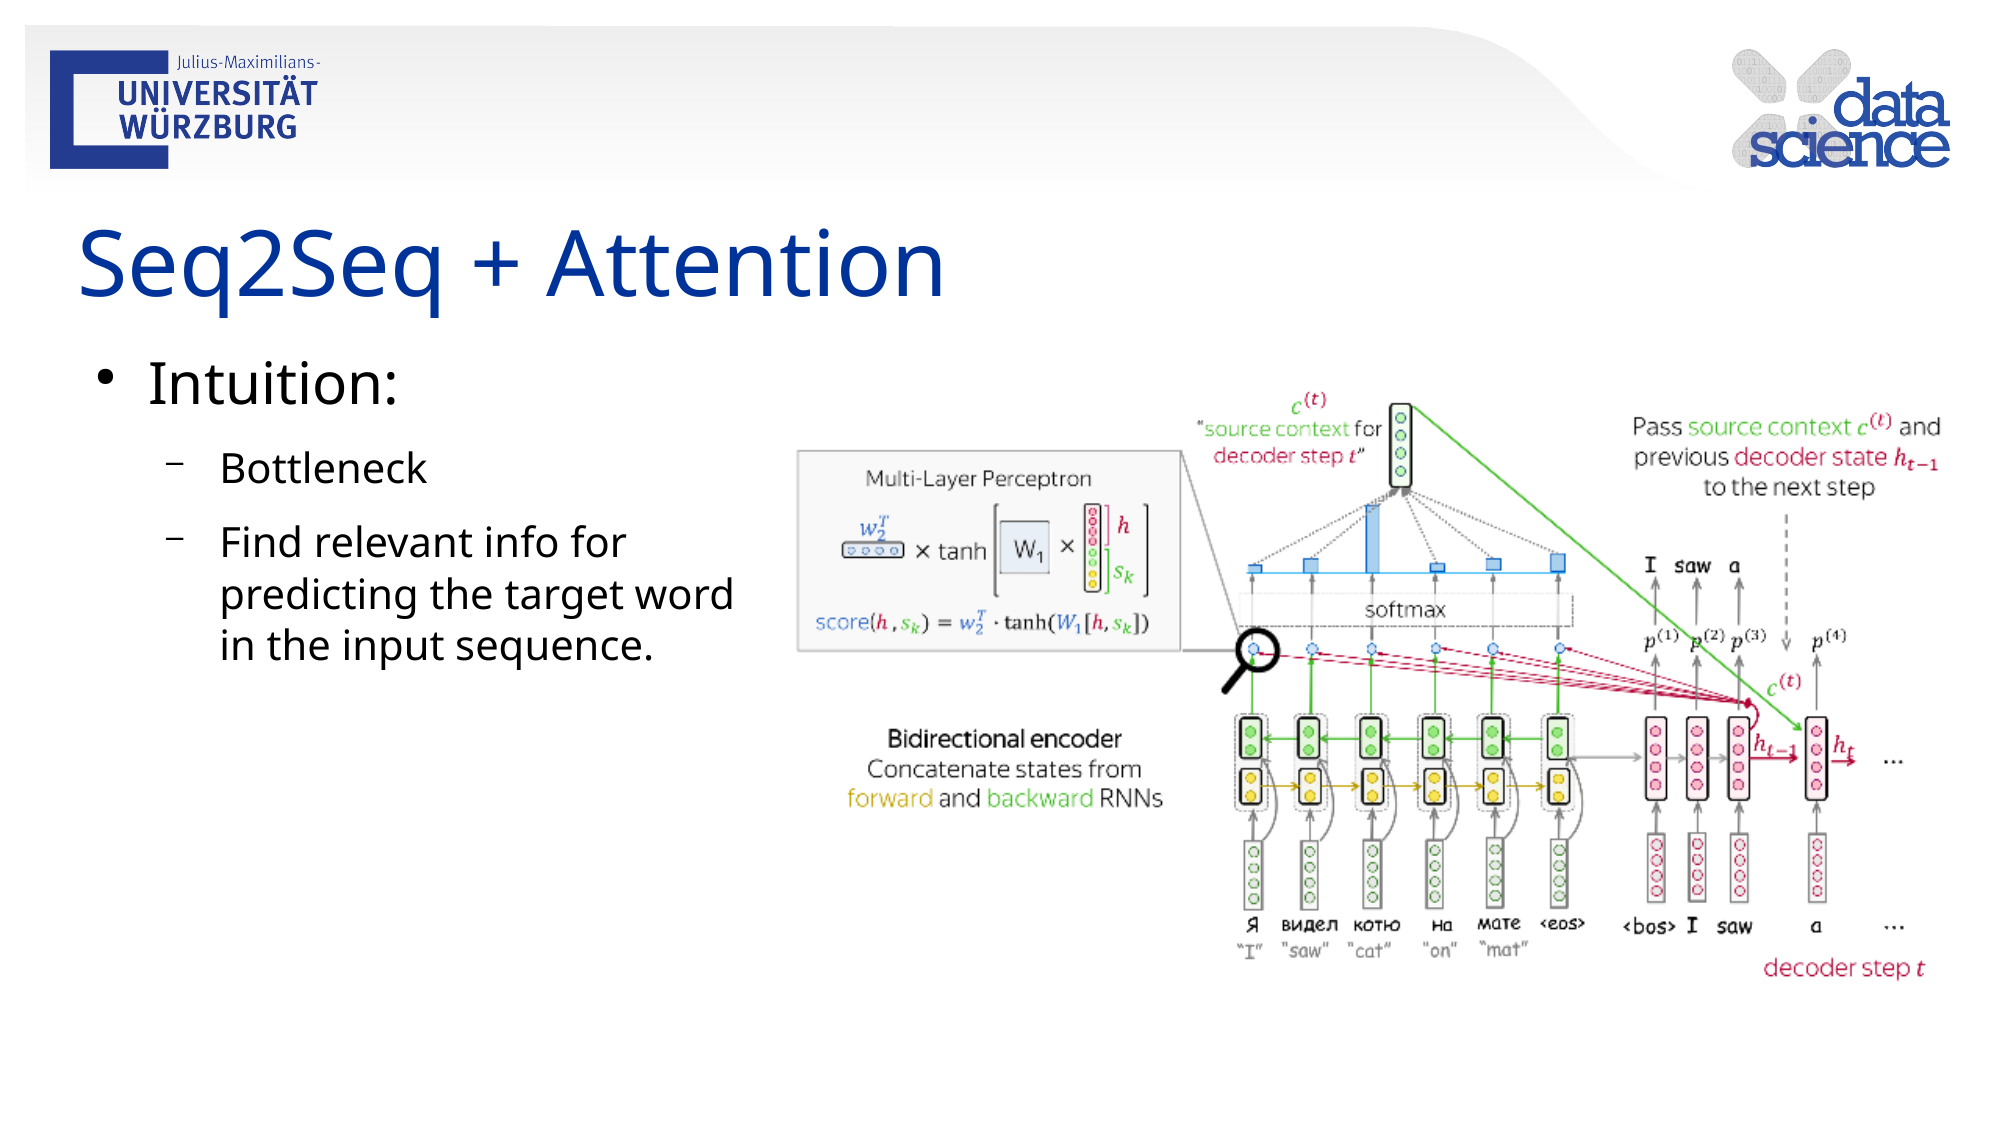

# Seq2Seq + Attention
Intuition:
Bottleneck
Find relevant info for predicting the target word in the input sequence.